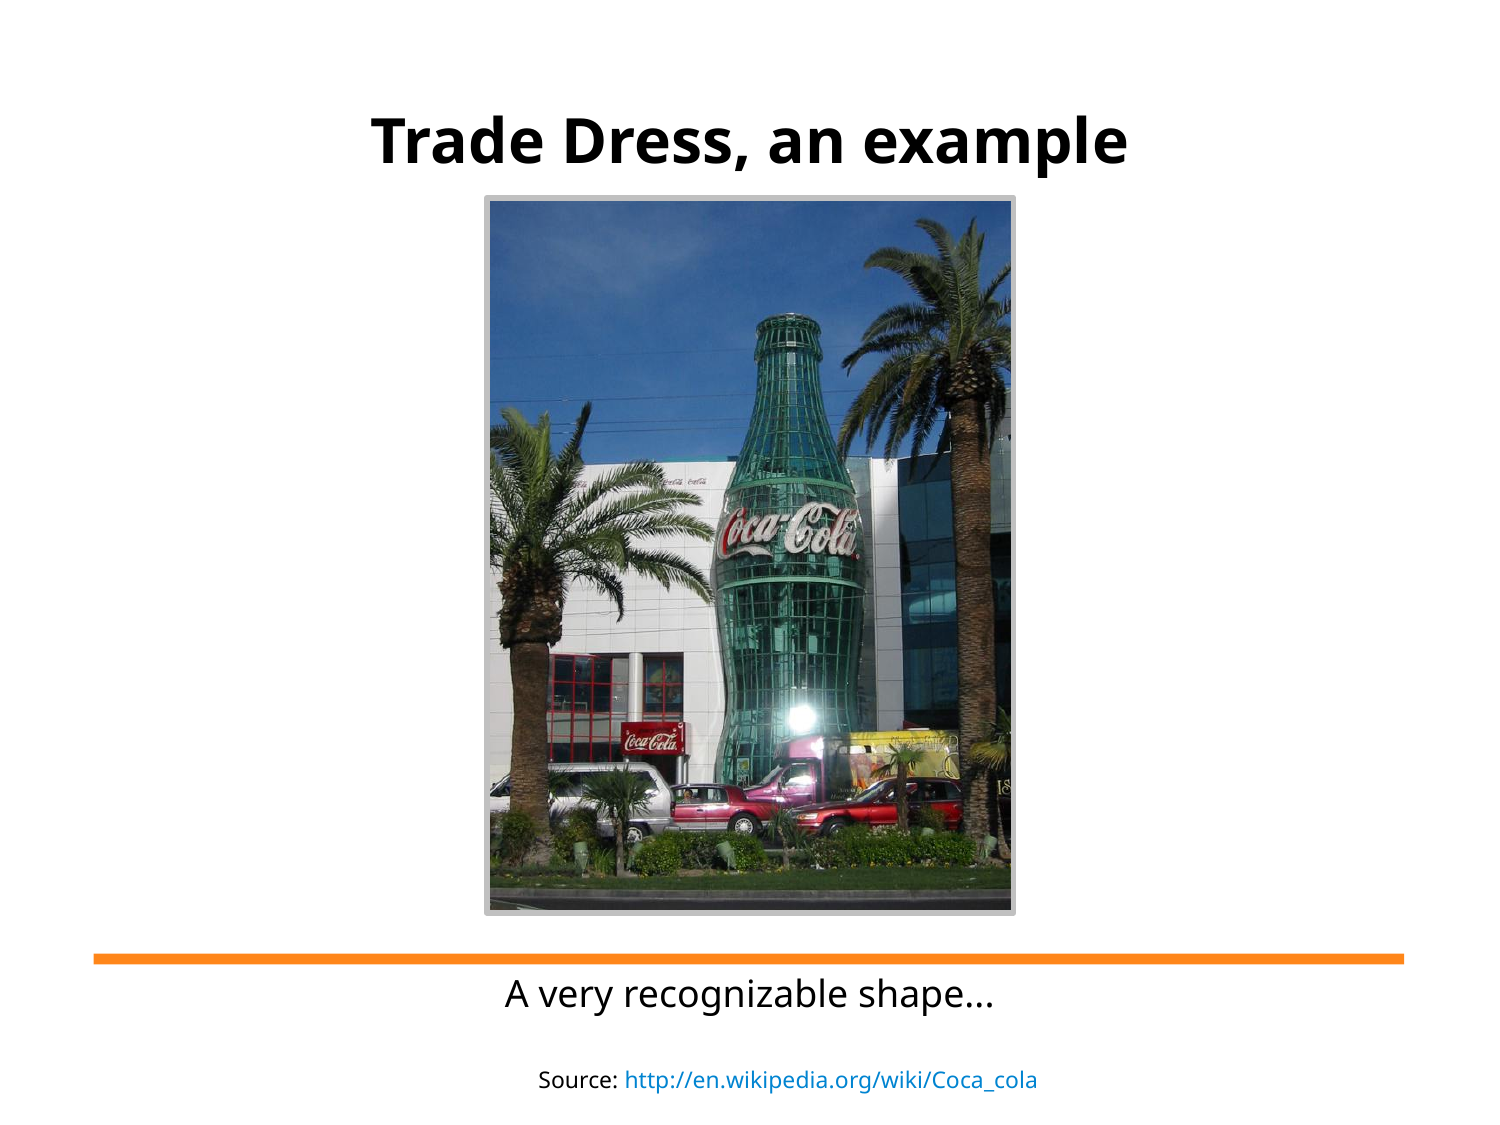

# Trade Dress, an example
A very recognizable shape...
Source: http://en.wikipedia.org/wiki/Coca_cola